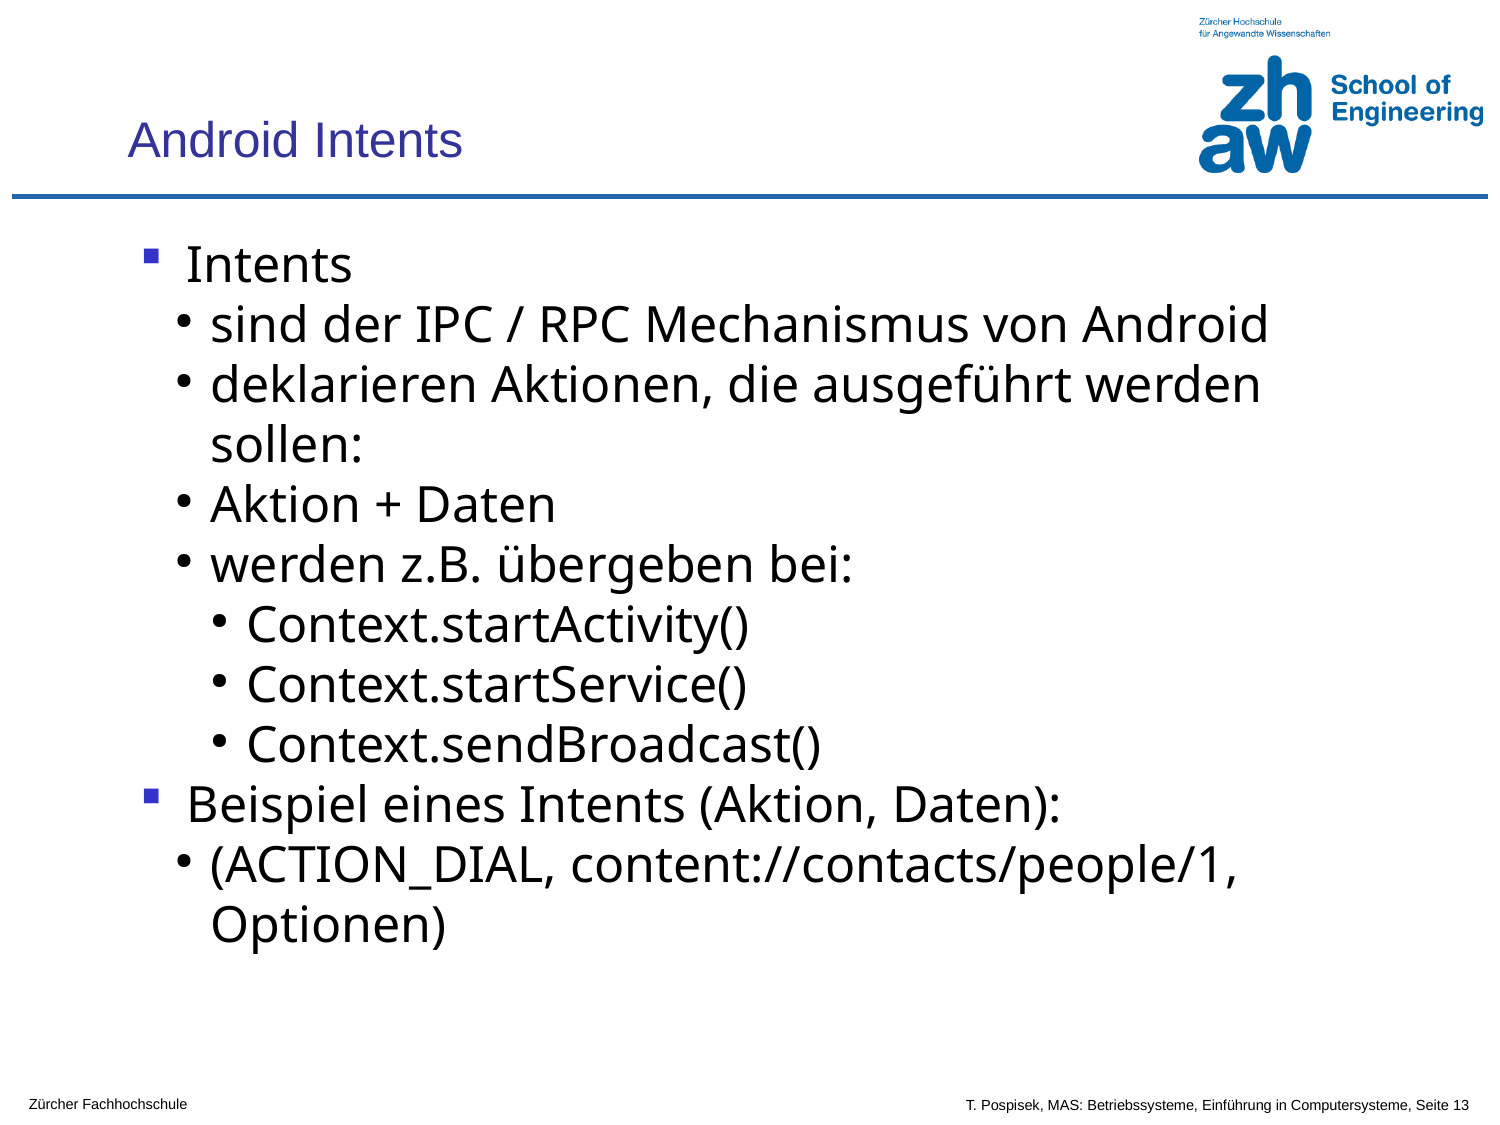

# Android Intents
Intents
sind der IPC / RPC Mechanismus von Android
deklarieren Aktionen, die ausgeführt werden sollen:
Aktion + Daten
werden z.B. übergeben bei:
Context.startActivity()
Context.startService()
Context.sendBroadcast()
Beispiel eines Intents (Aktion, Daten):
(ACTION_DIAL, content://contacts/people/1, Optionen)